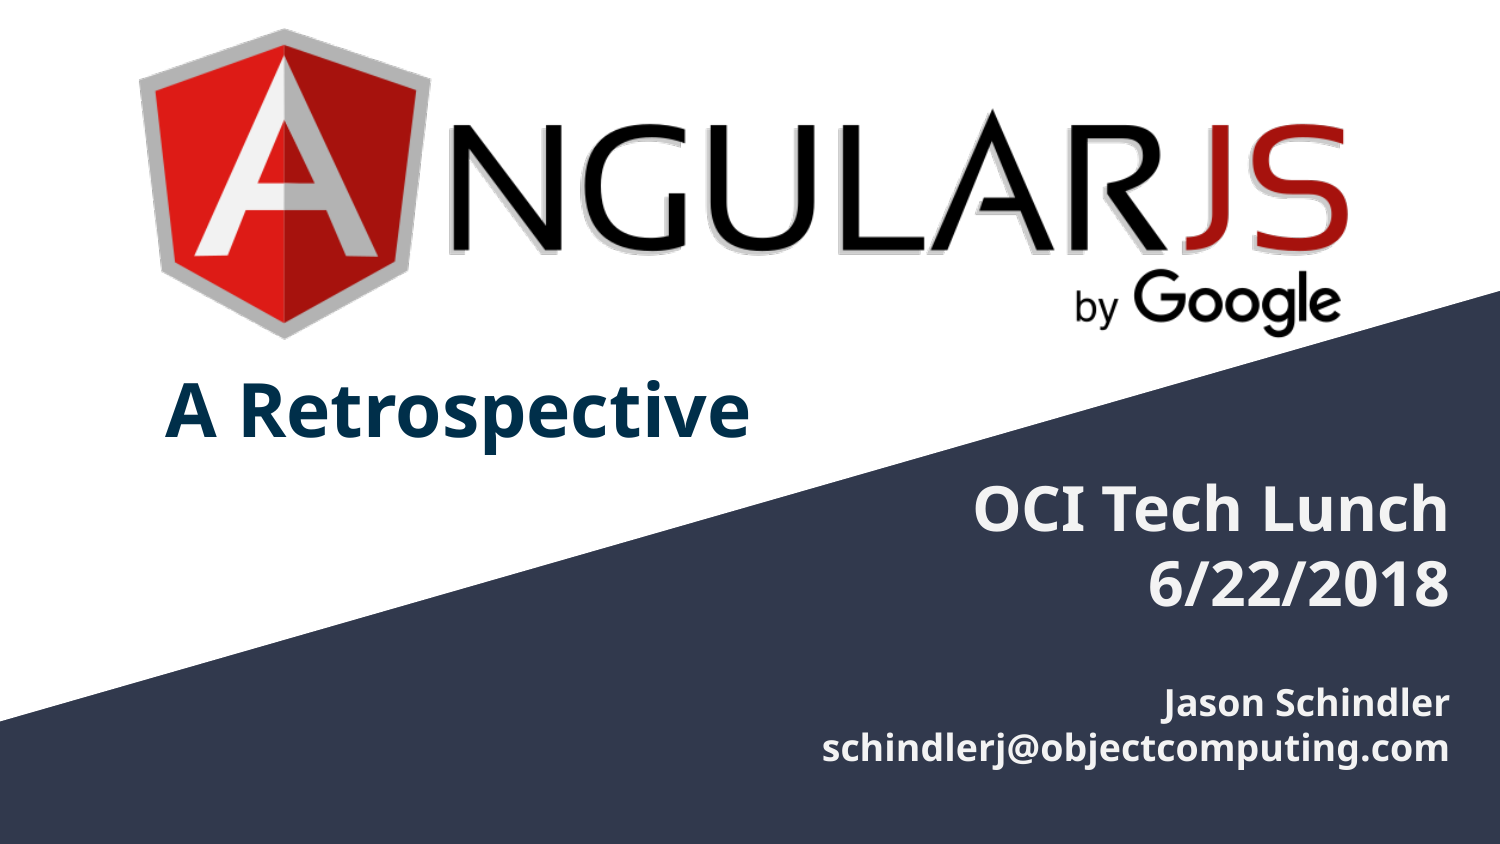

A Retrospective
# OCI Tech Lunch
6/22/2018
Jason Schindler
schindlerj@objectcomputing.com